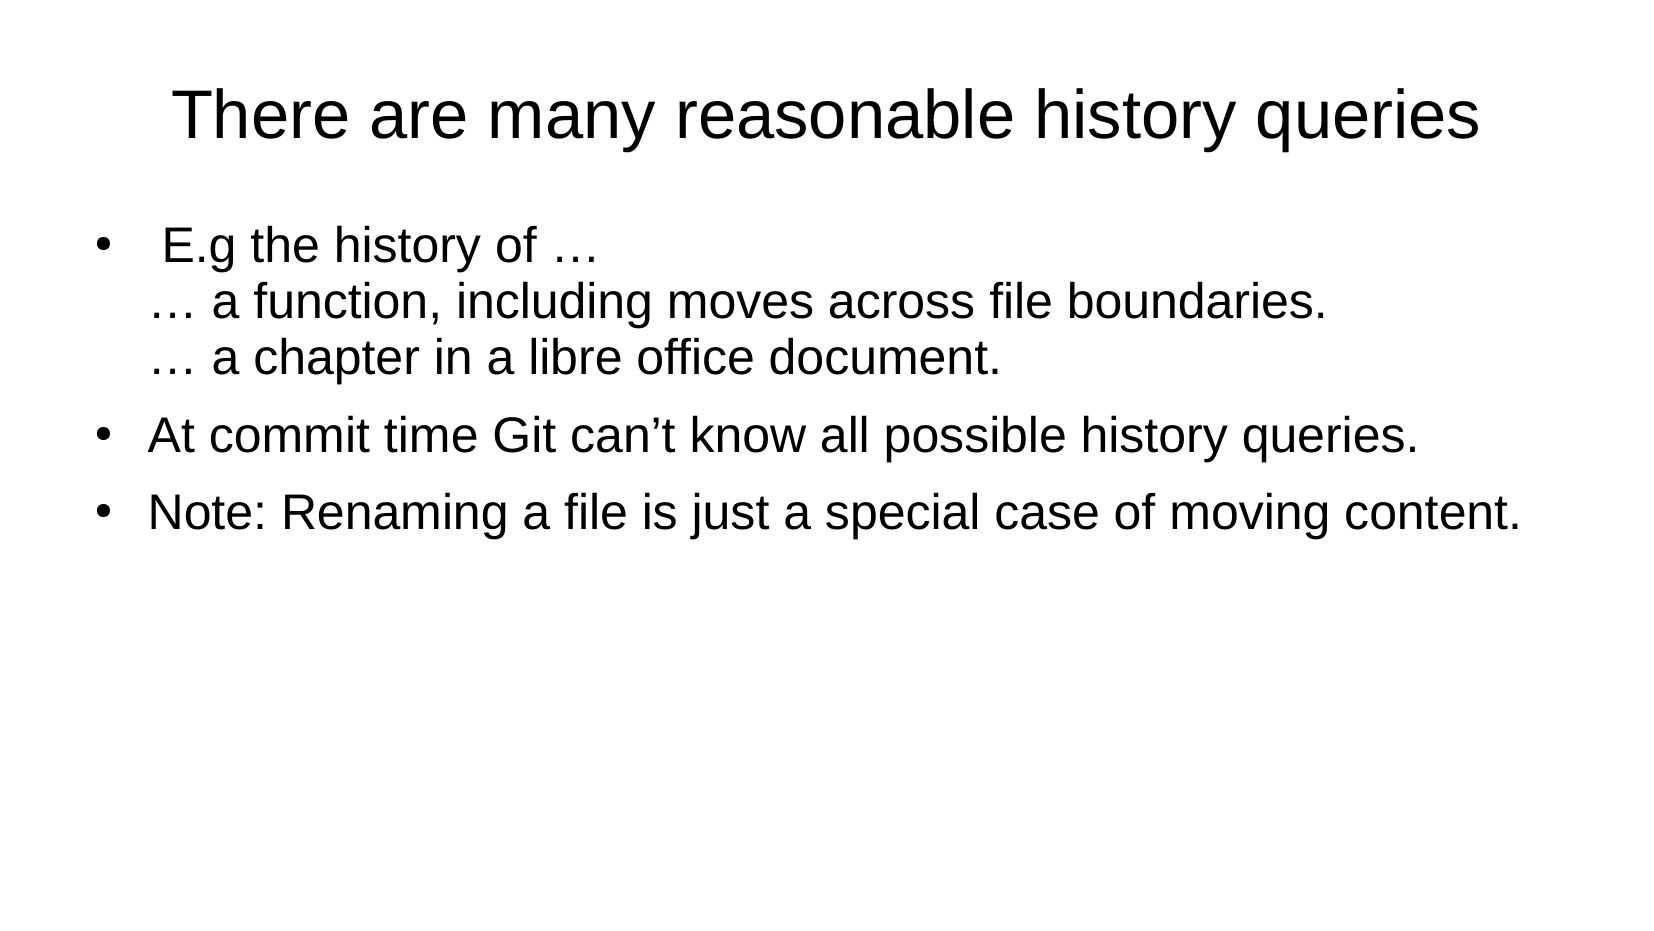

# There are many reasonable history queries
 E.g the history of …
… a function, including moves across file boundaries.
… a chapter in a libre office document.
At commit time Git can’t know all possible history queries.
Note: Renaming a file is just a special case of moving content.